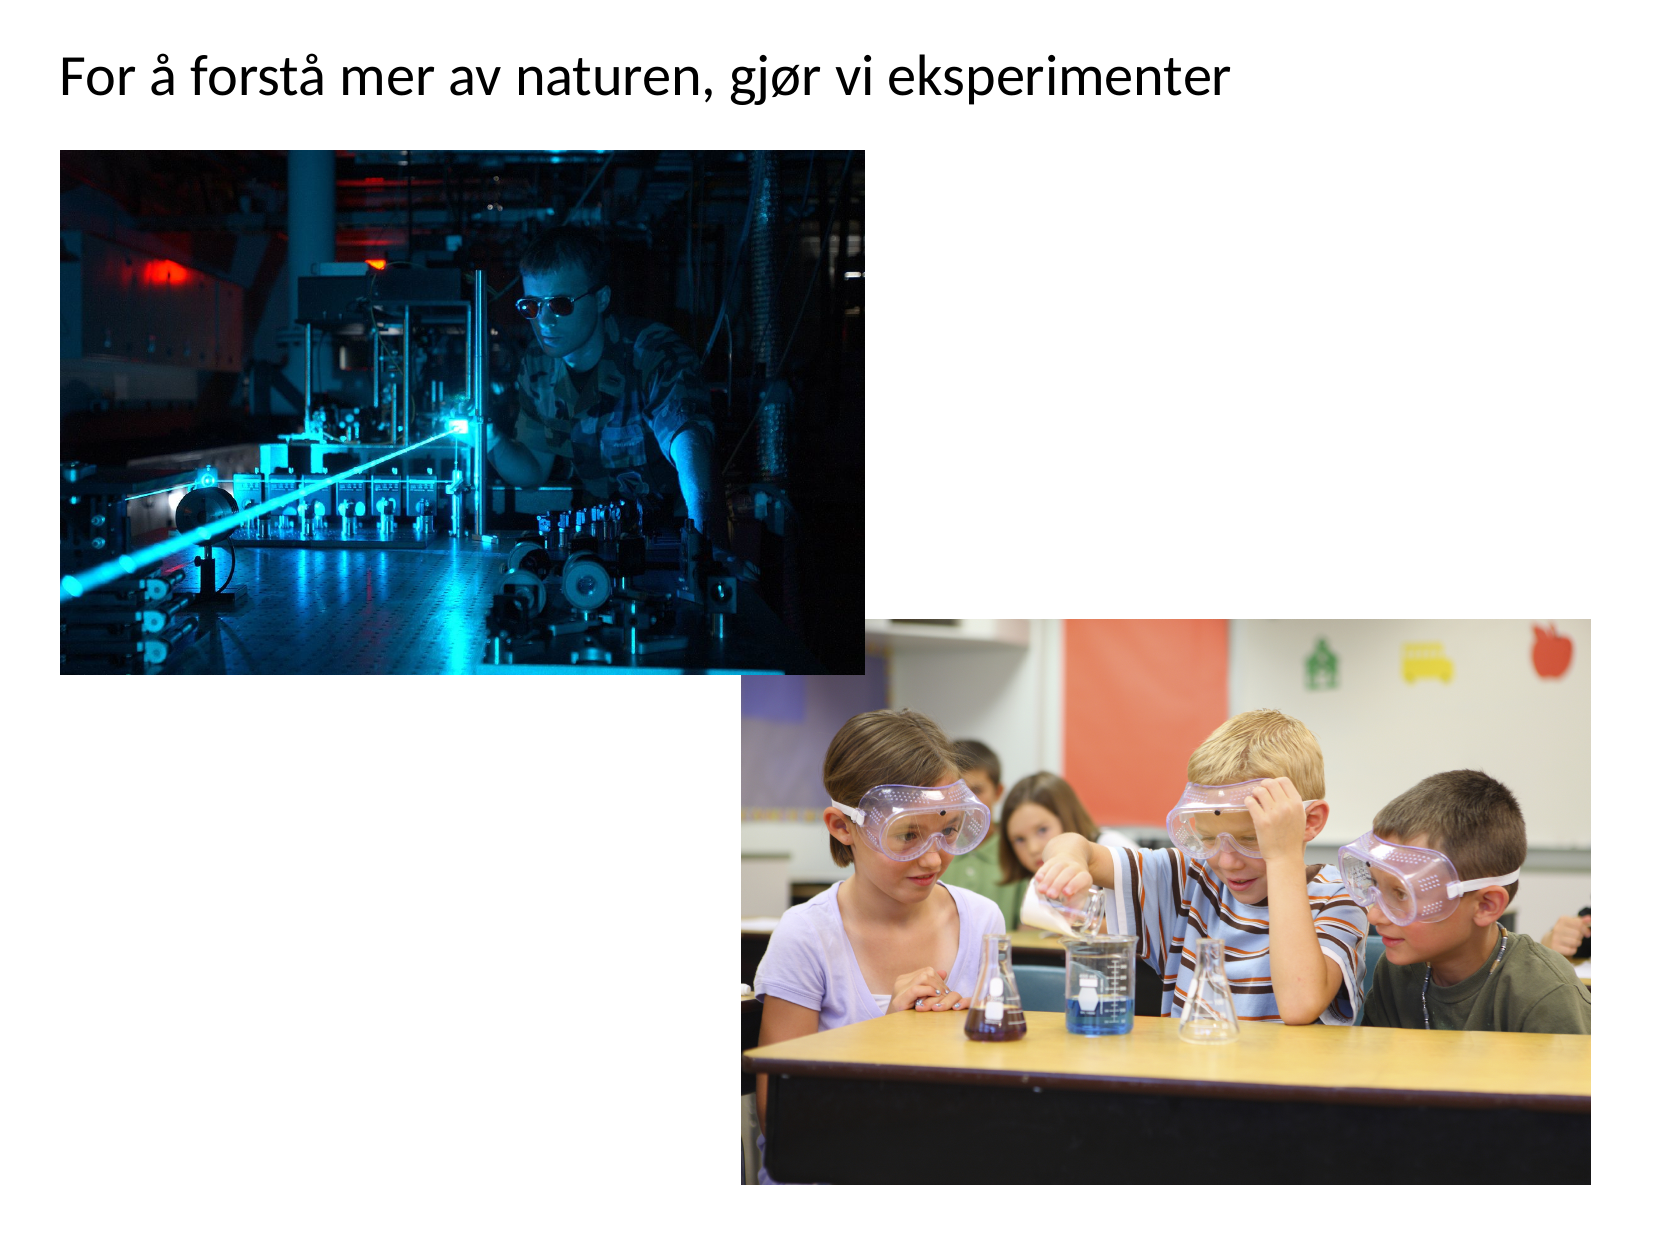

For å forstå mer av naturen, gjør vi eksperimenter